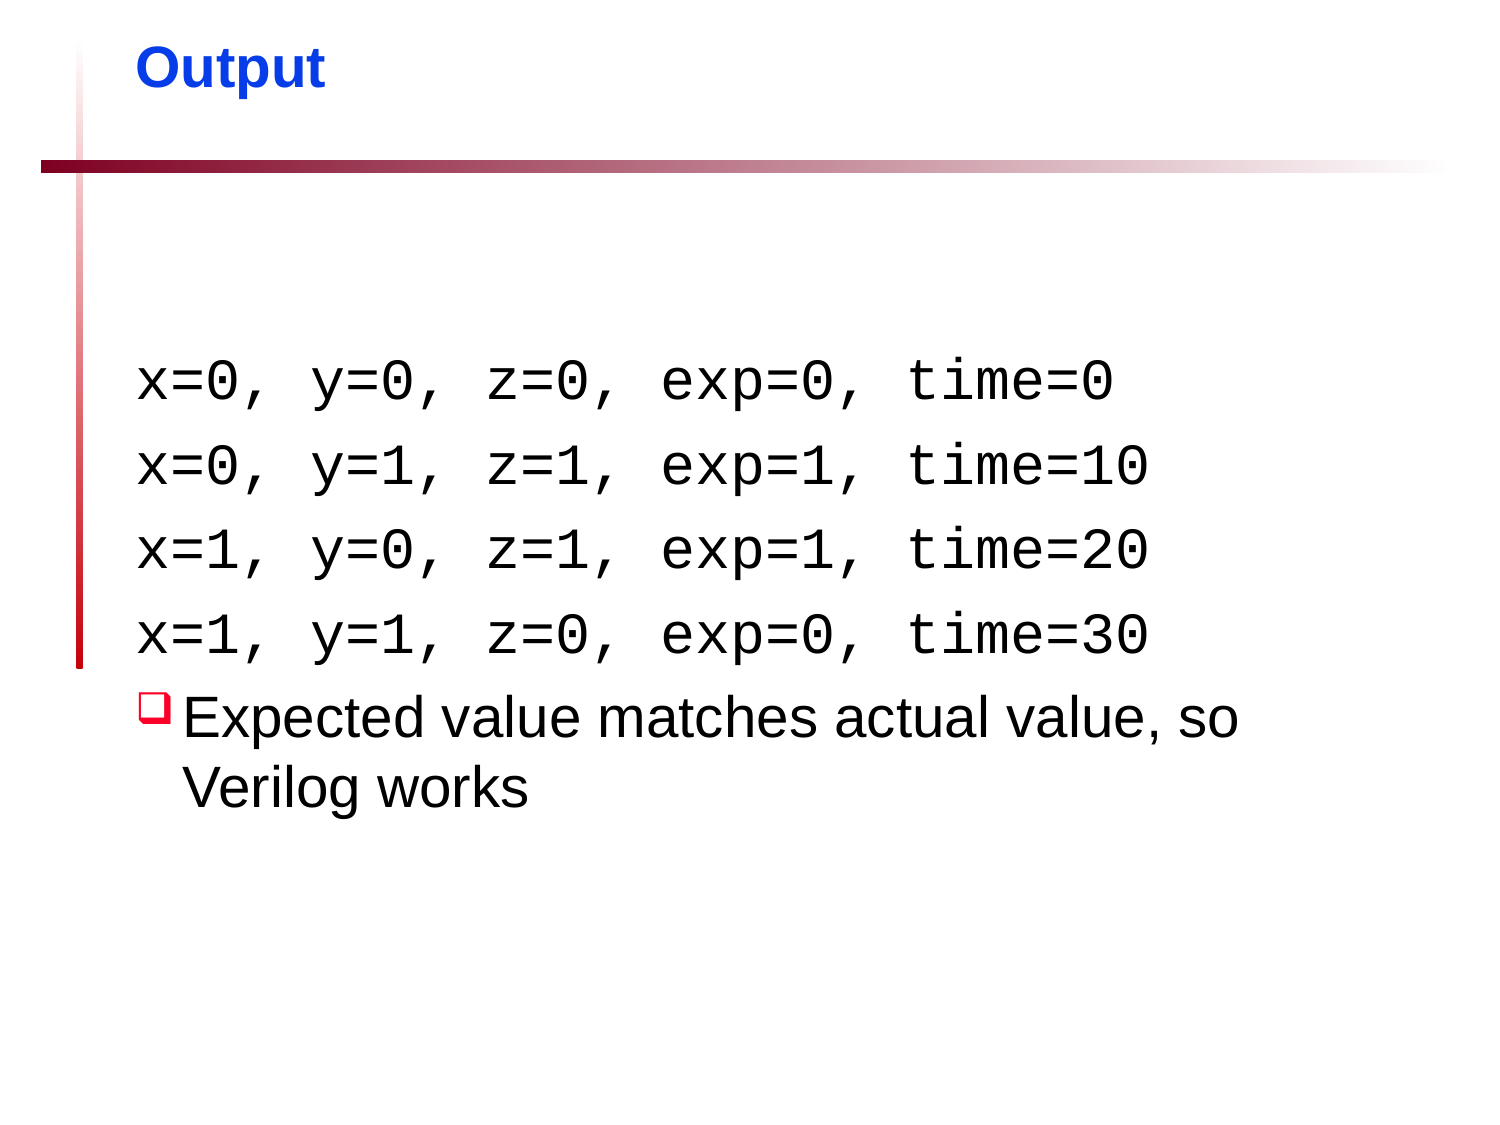

# Output
x=0, y=0, z=0, exp=0, time=0
x=0, y=1, z=1, exp=1, time=10
x=1, y=0, z=1, exp=1, time=20
x=1, y=1, z=0, exp=0, time=30
Expected value matches actual value, so Verilog works